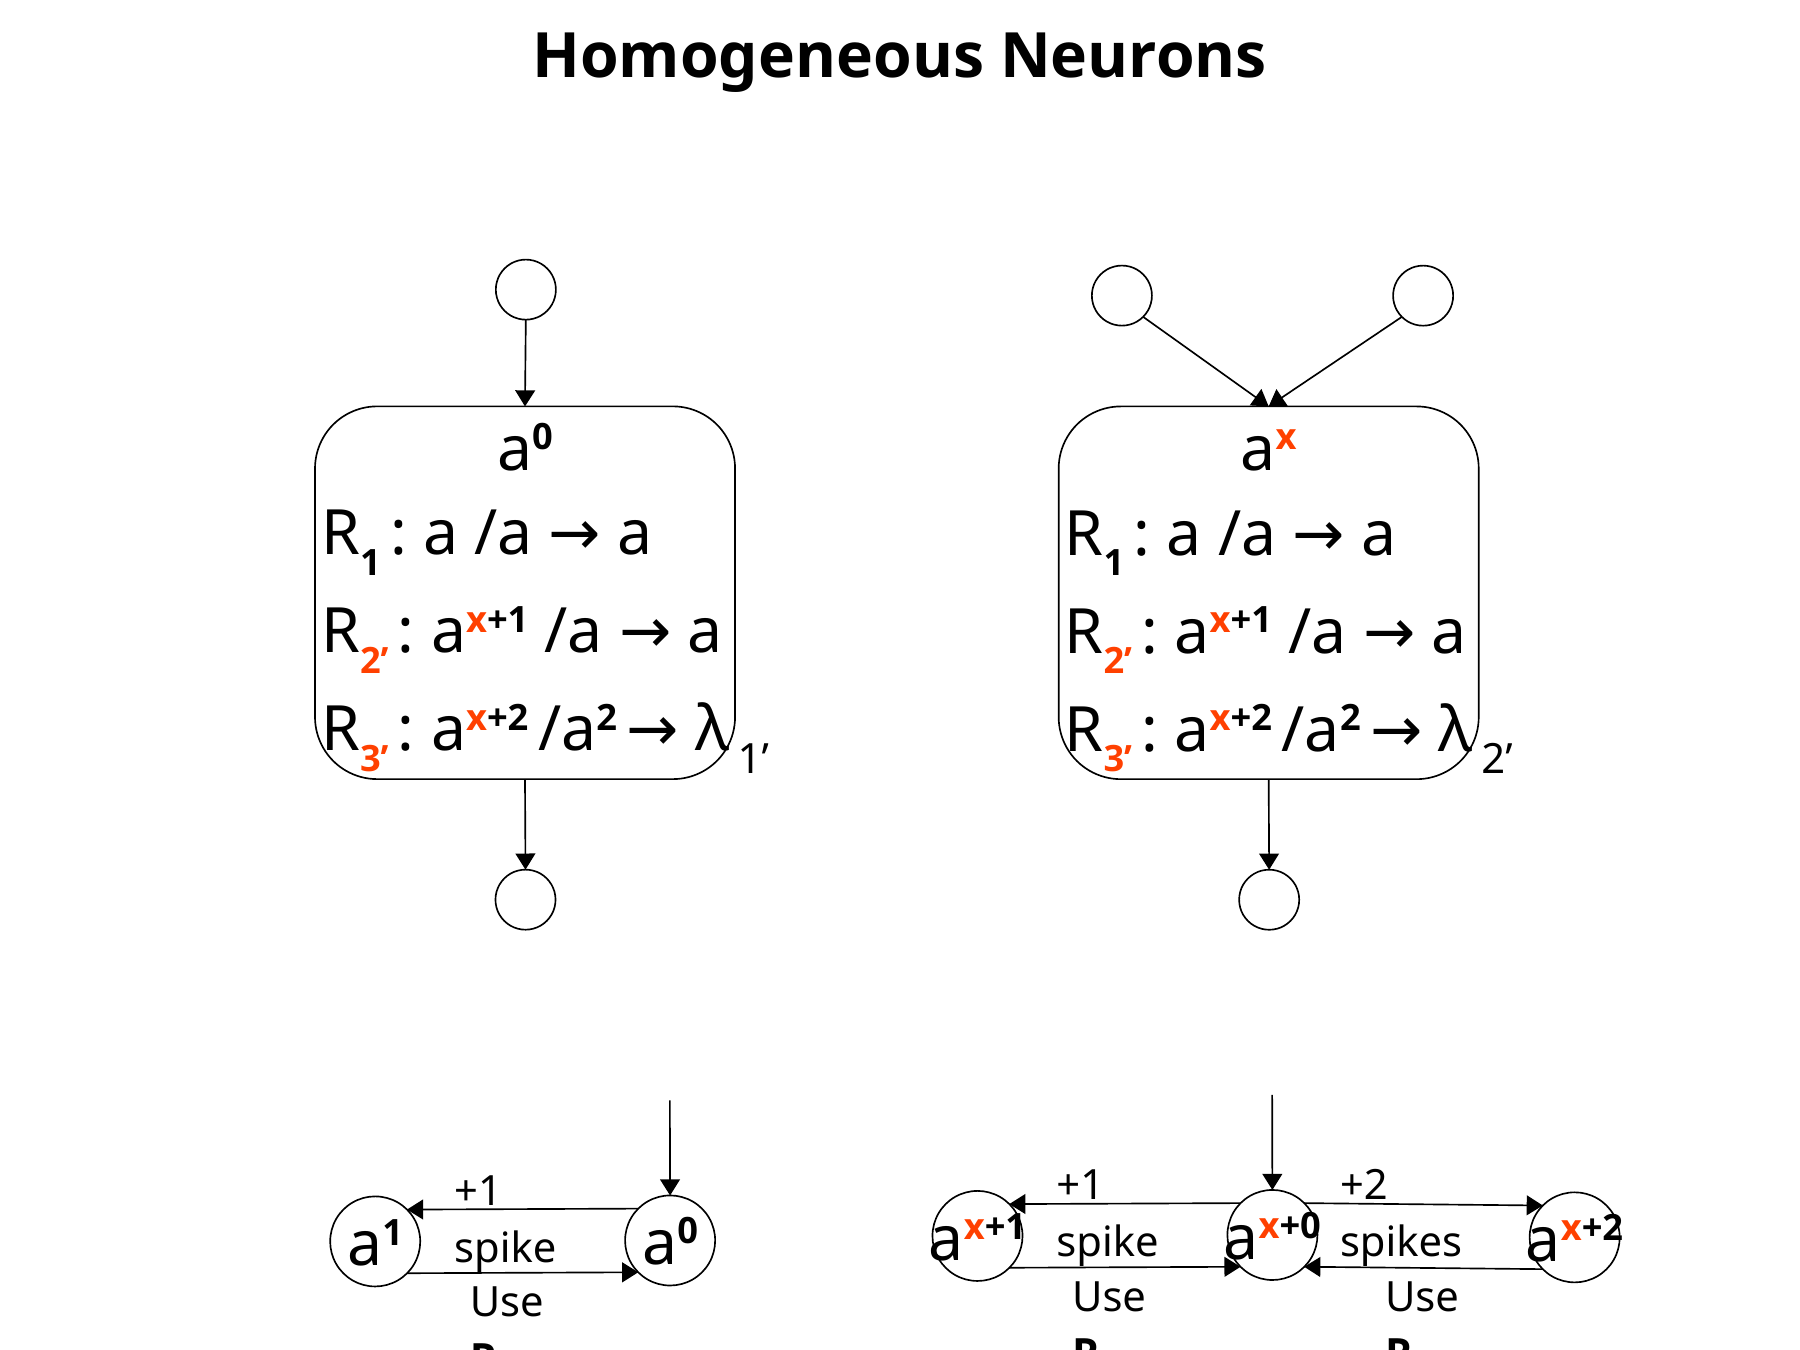

Homogeneous Neurons
a0
R1 : a /a → a
R2’ : ax+1 /a → a
R3’ : ax+2 /a2 → λ
ax
R1 : a /a → a
R2’ : ax+1 /a → a
R3’ : ax+2 /a2 → λ
1’
2’
+1 spike
+2 spikes
+1 spike
ax+0
ax+1
ax+2
a0
a1
Use R2’
Use R3’
Use R1